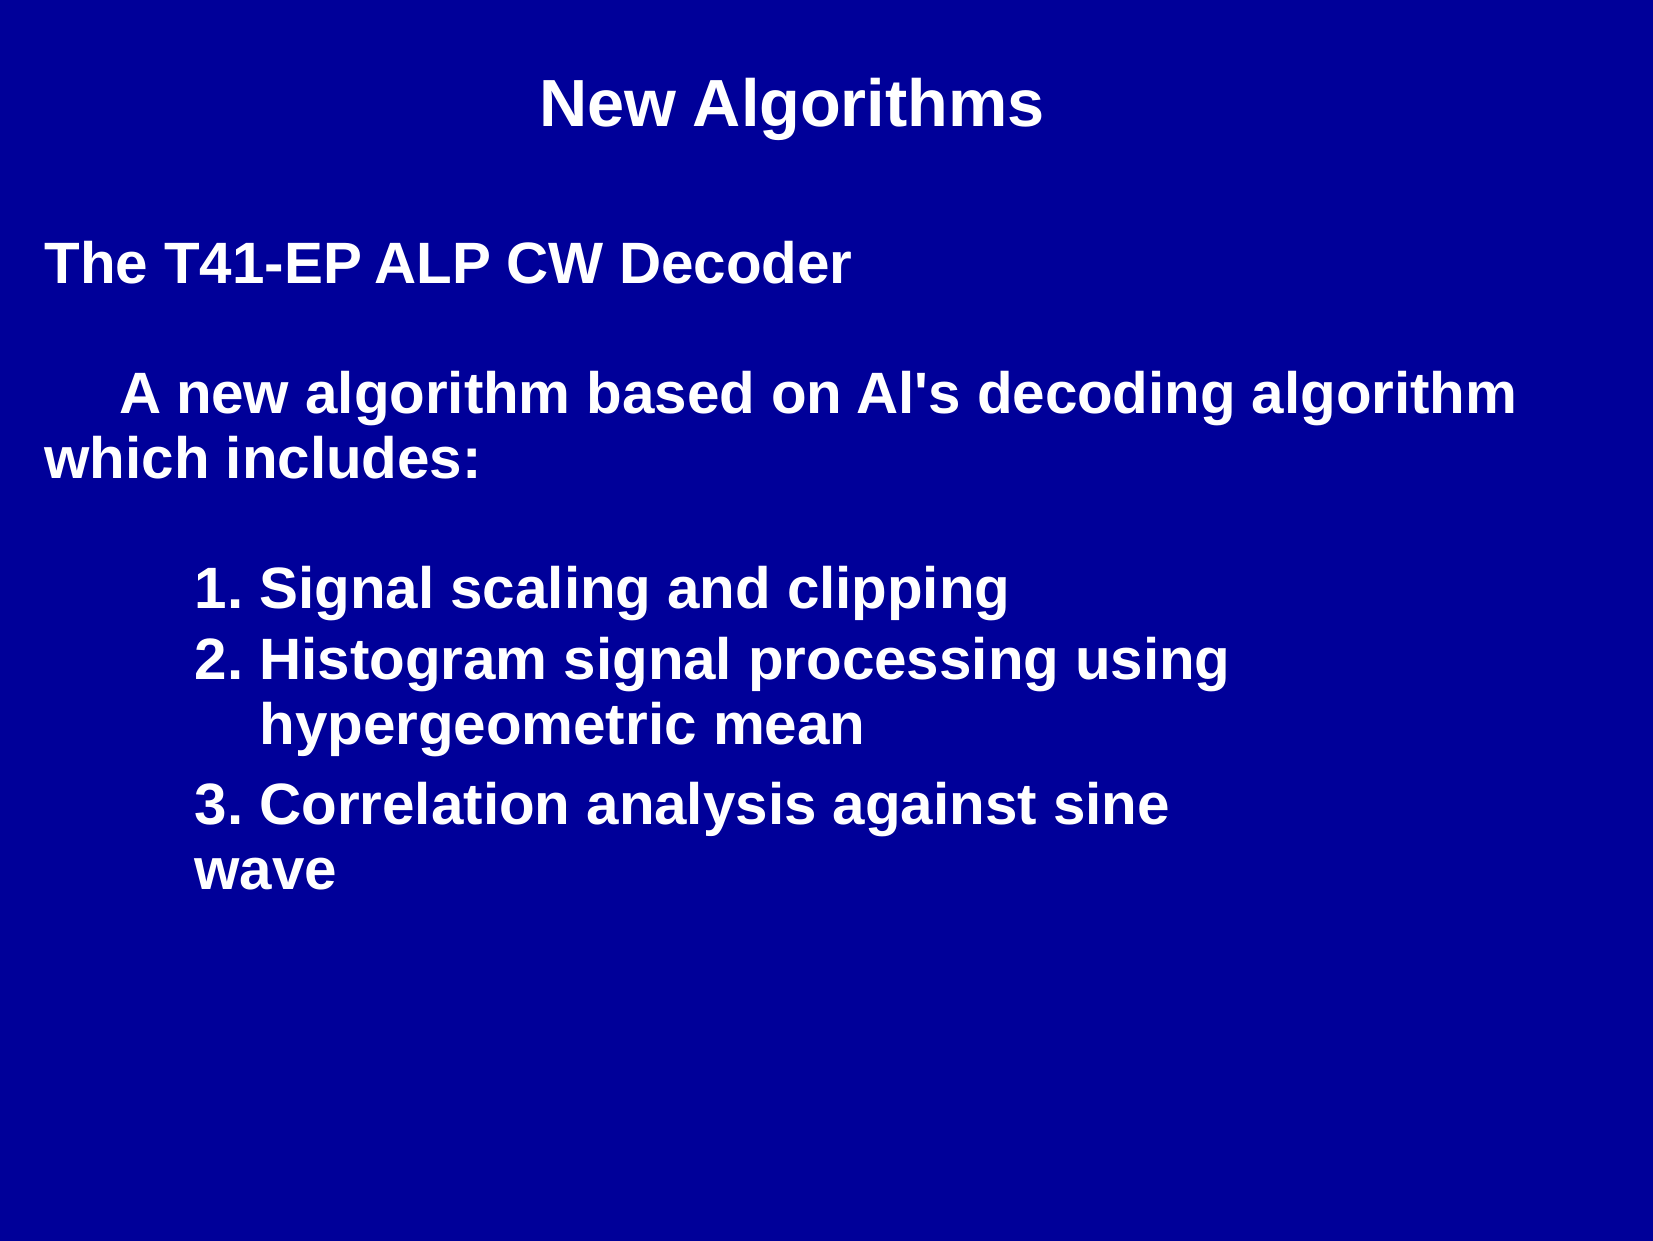

New Algorithms
The T41-EP ALP CW Decoder
	A new algorithm based on Al's decoding algorithm 		which includes:
		1. Signal scaling and clipping
2. Histogram signal processing using
 hypergeometric mean
3. Correlation analysis against sine wave